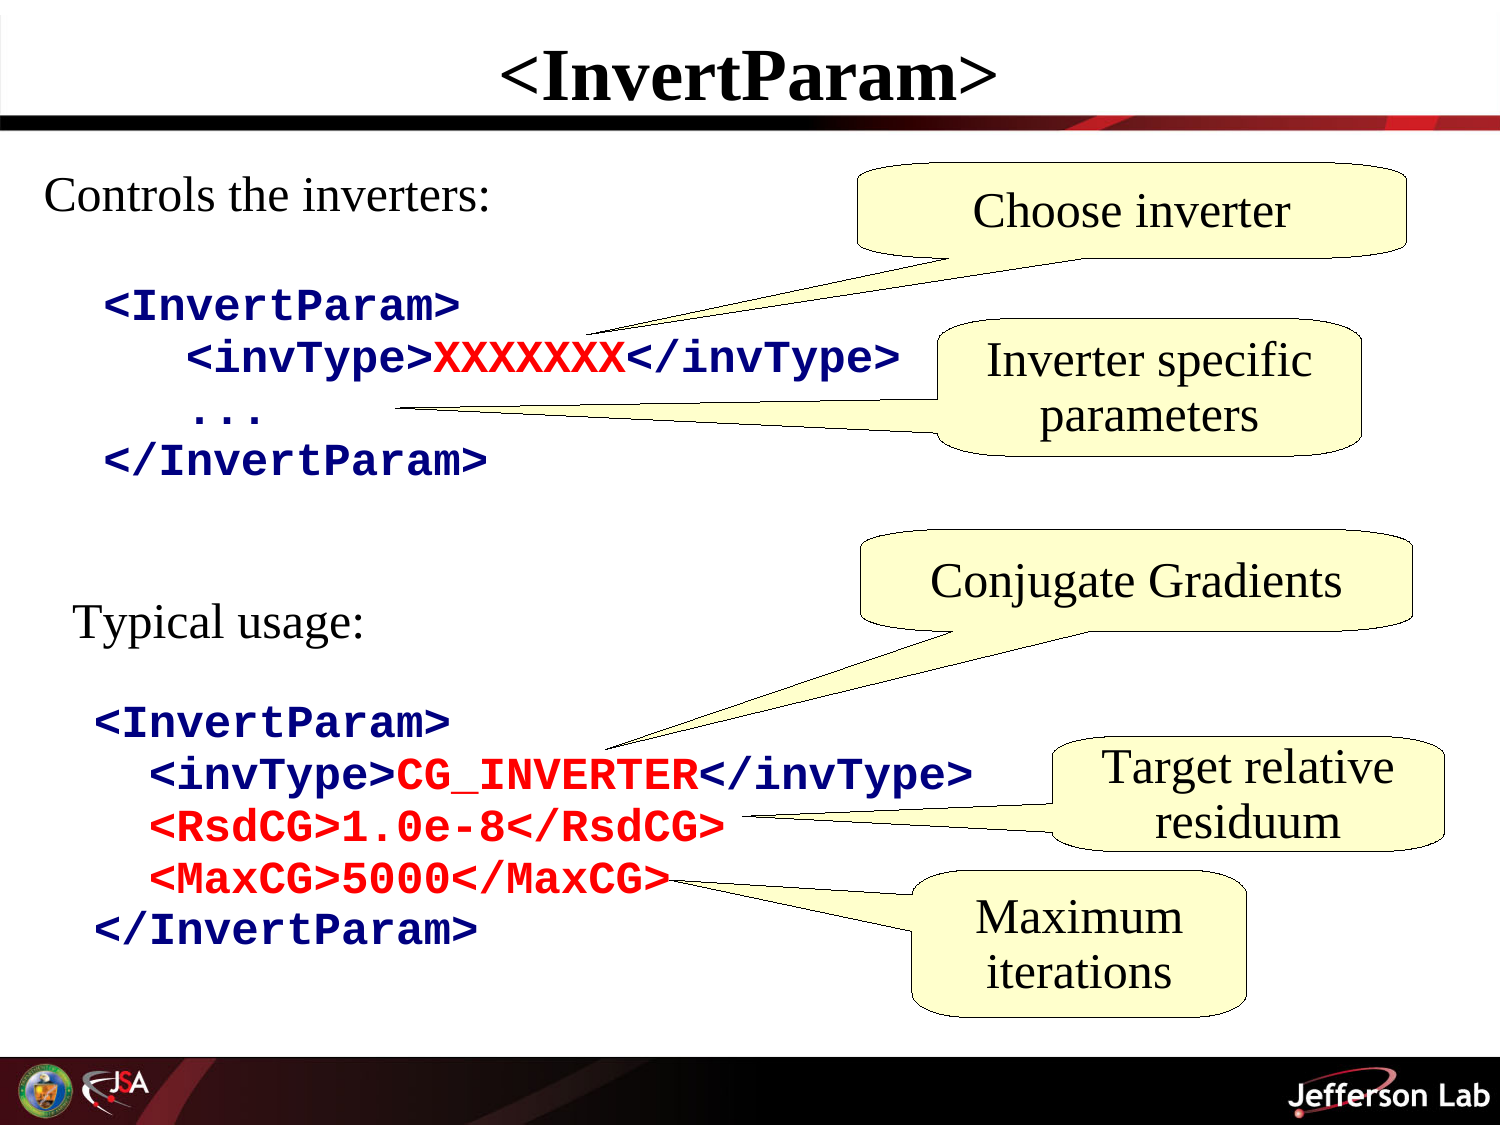

# <InvertParam>
Controls the inverters:
Choose inverter
<InvertParam>
 <invType>XXXXXXX</invType>
 ...
</InvertParam>
Inverter specific
parameters
Conjugate Gradients
Typical usage:
<InvertParam>
 <invType>CG_INVERTER</invType>
 <RsdCG>1.0e-8</RsdCG>
 <MaxCG>5000</MaxCG>
</InvertParam>
Target relative
residuum
Maximum iterations